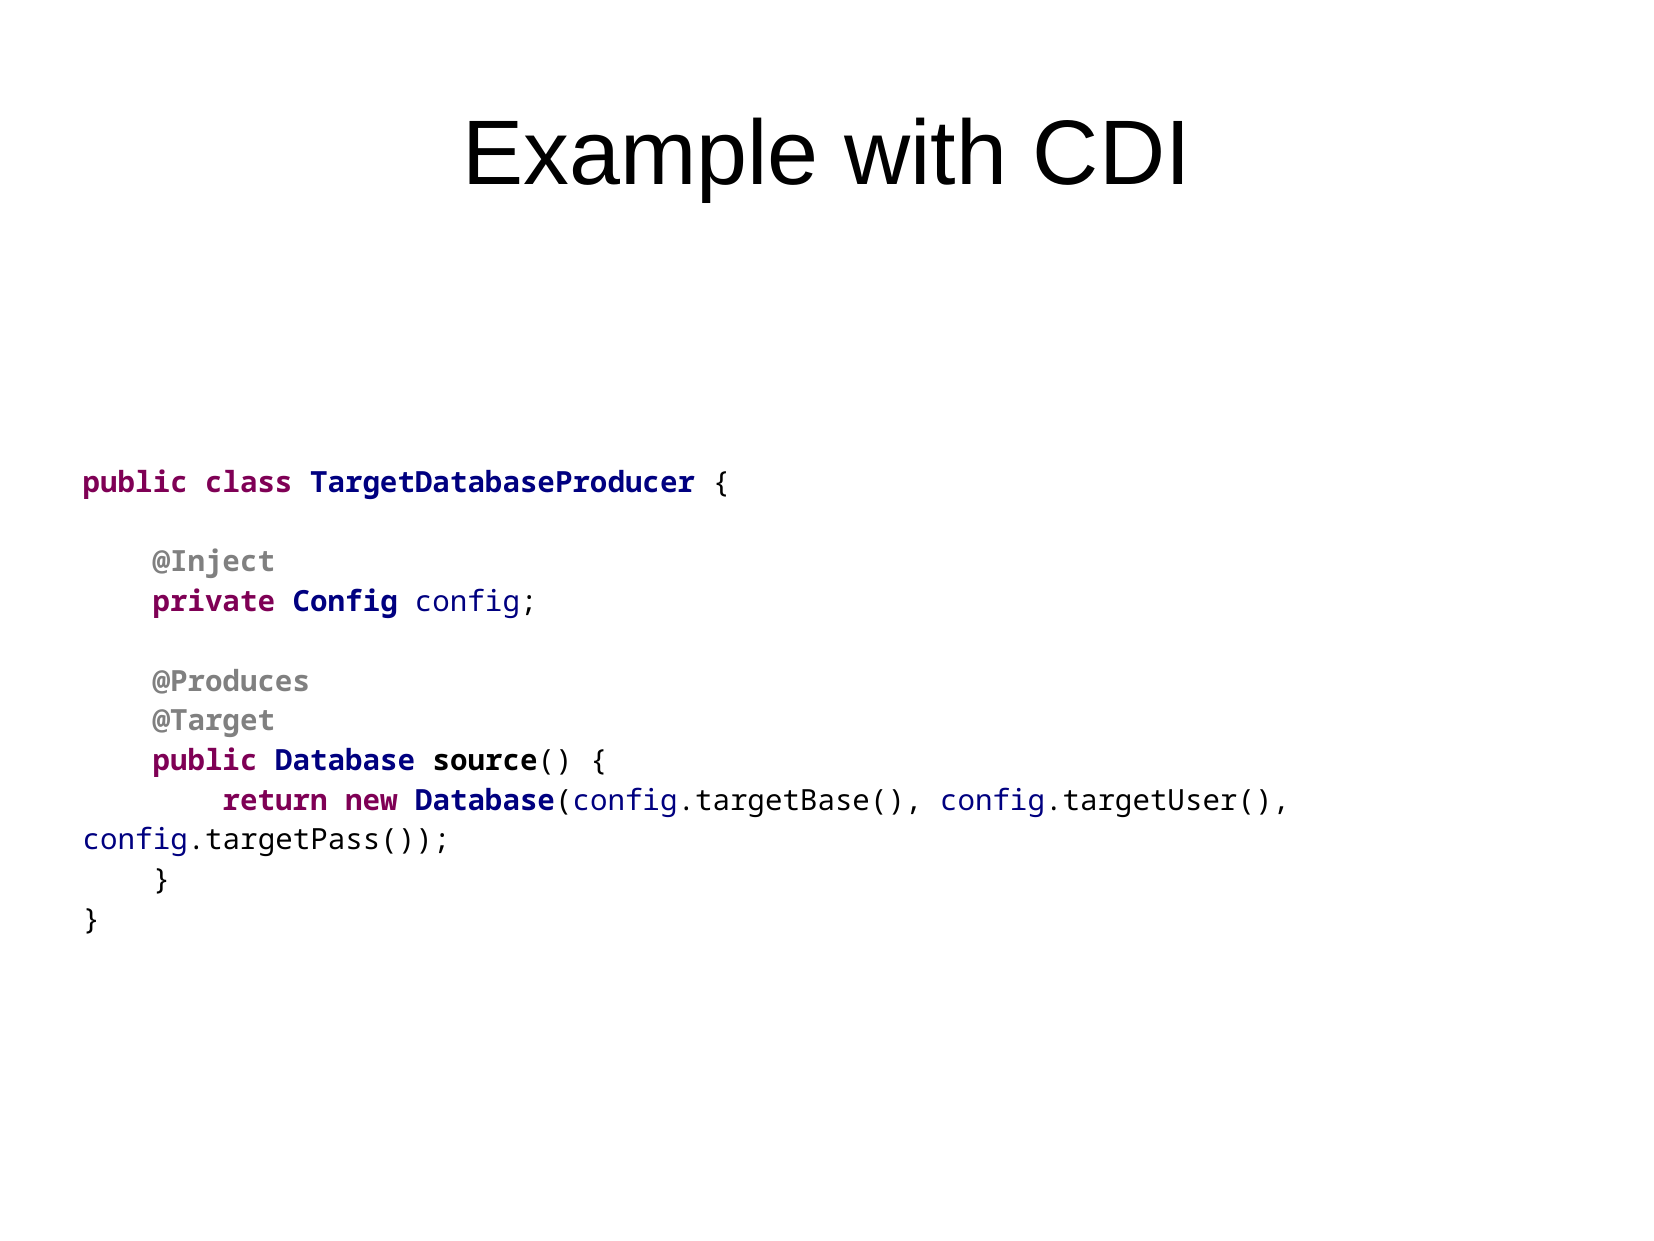

# Example with CDI
public class TargetDatabaseProducer {
 @Inject
 private Config config;
 @Produces
 @Target
 public Database source() {
 return new Database(config.targetBase(), config.targetUser(), config.targetPass());
 }
}